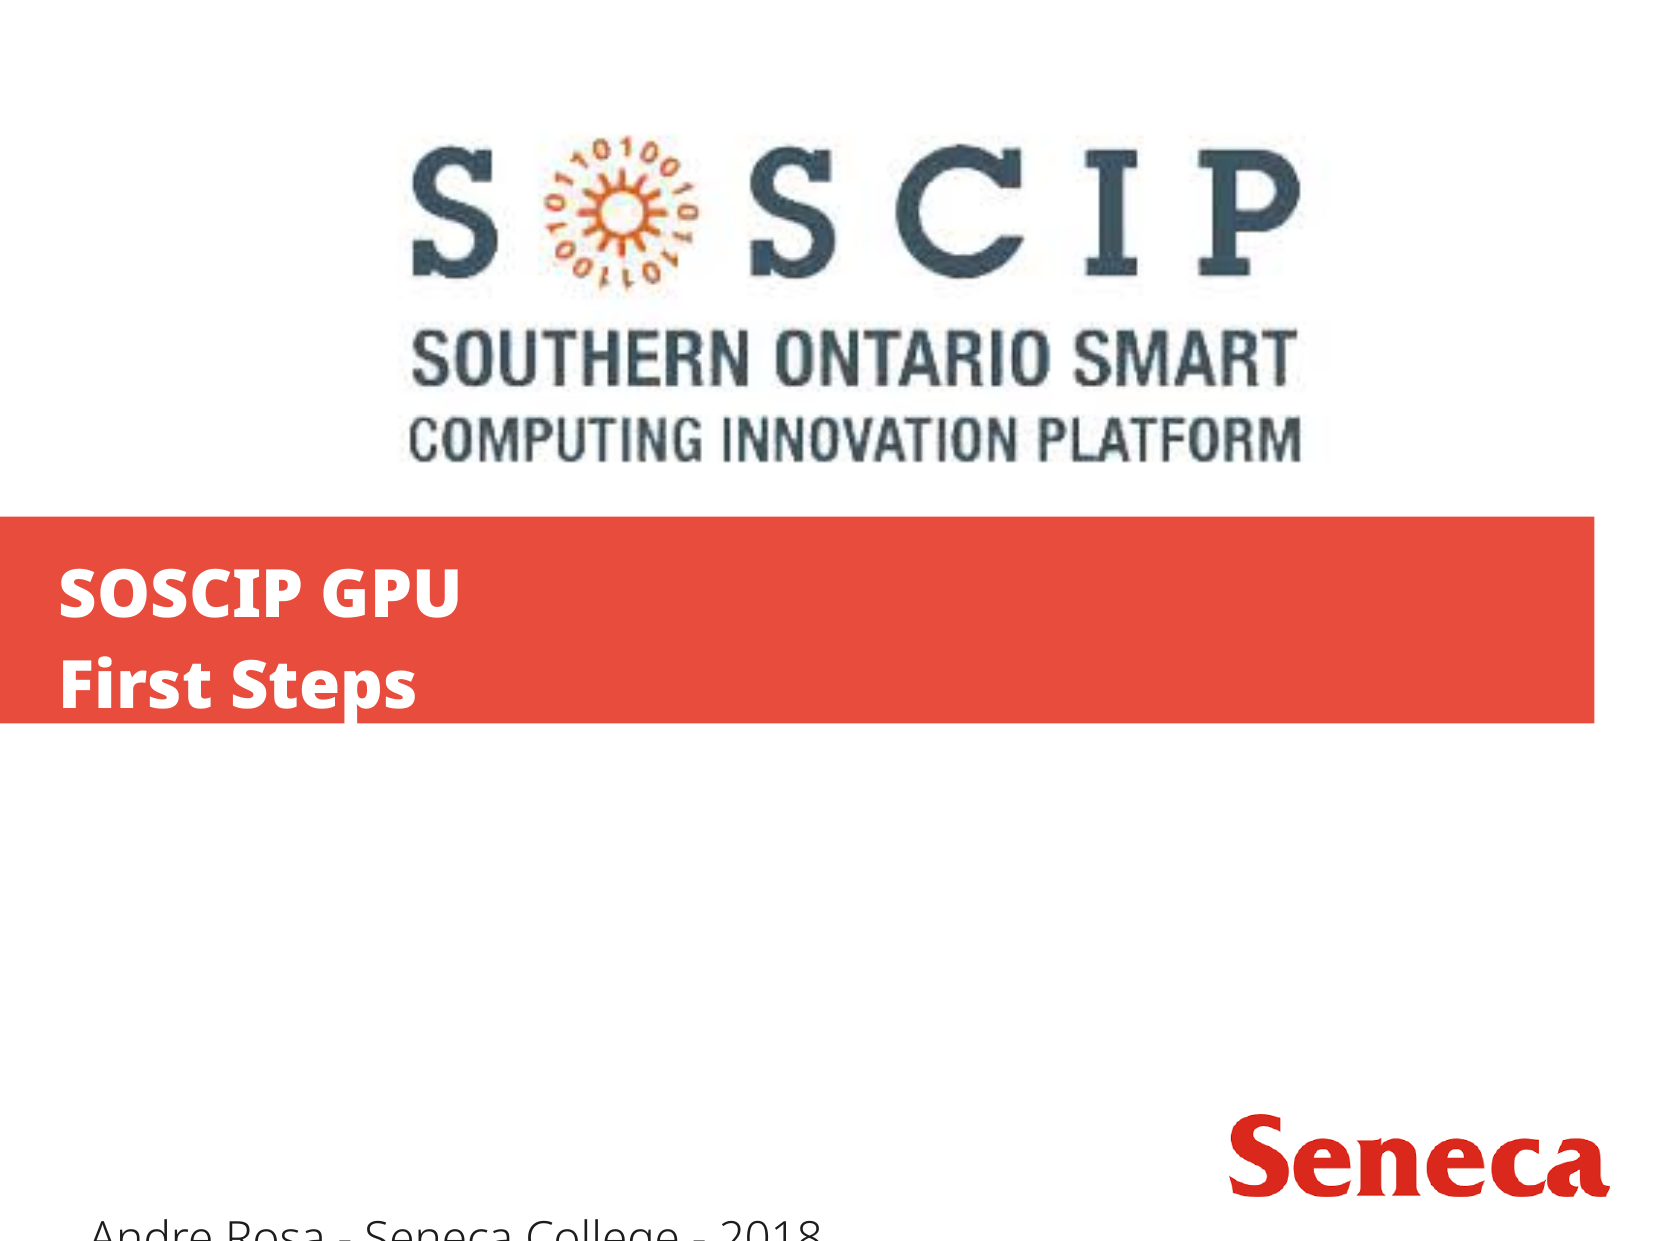

# SOSCIP GPU First Steps
Andre Rosa - Seneca College - 2018